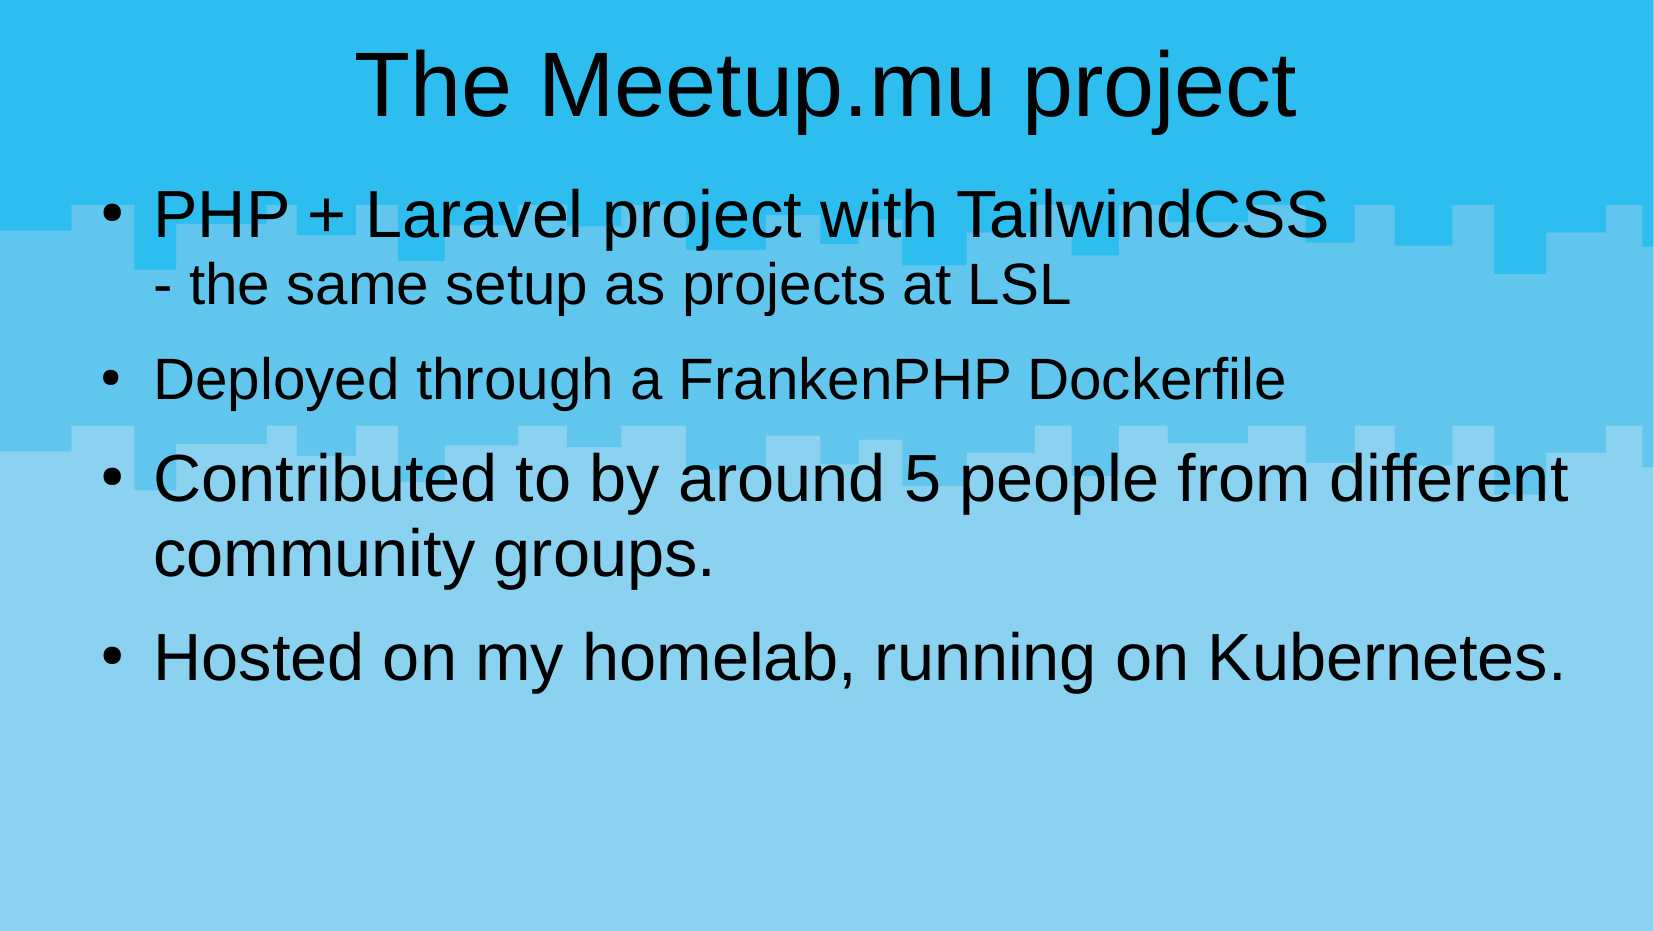

# The Meetup.mu project
PHP + Laravel project with TailwindCSS
- the same setup as projects at LSL
Deployed through a FrankenPHP Dockerfile
Contributed to by around 5 people from different community groups.
Hosted on my homelab, running on Kubernetes.